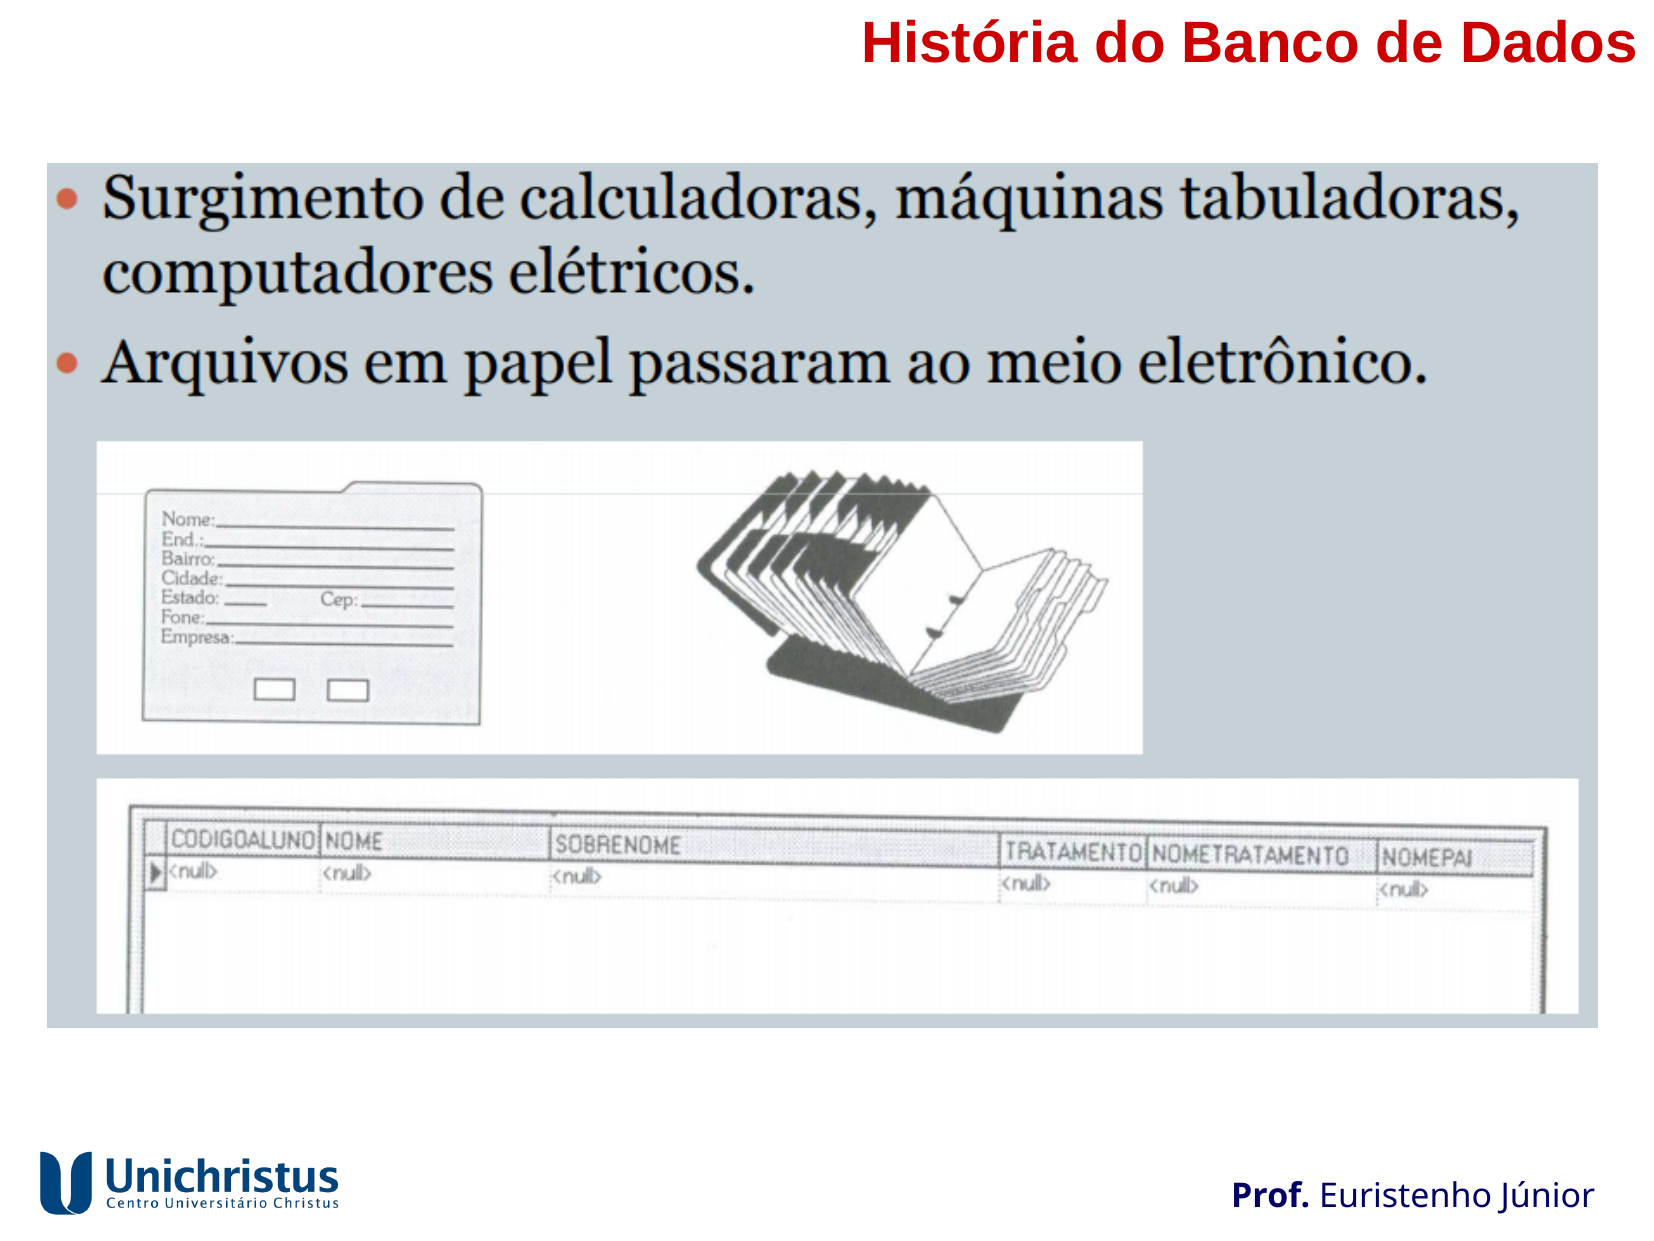

História do Banco de Dados
Prof. Euristenho Júnior